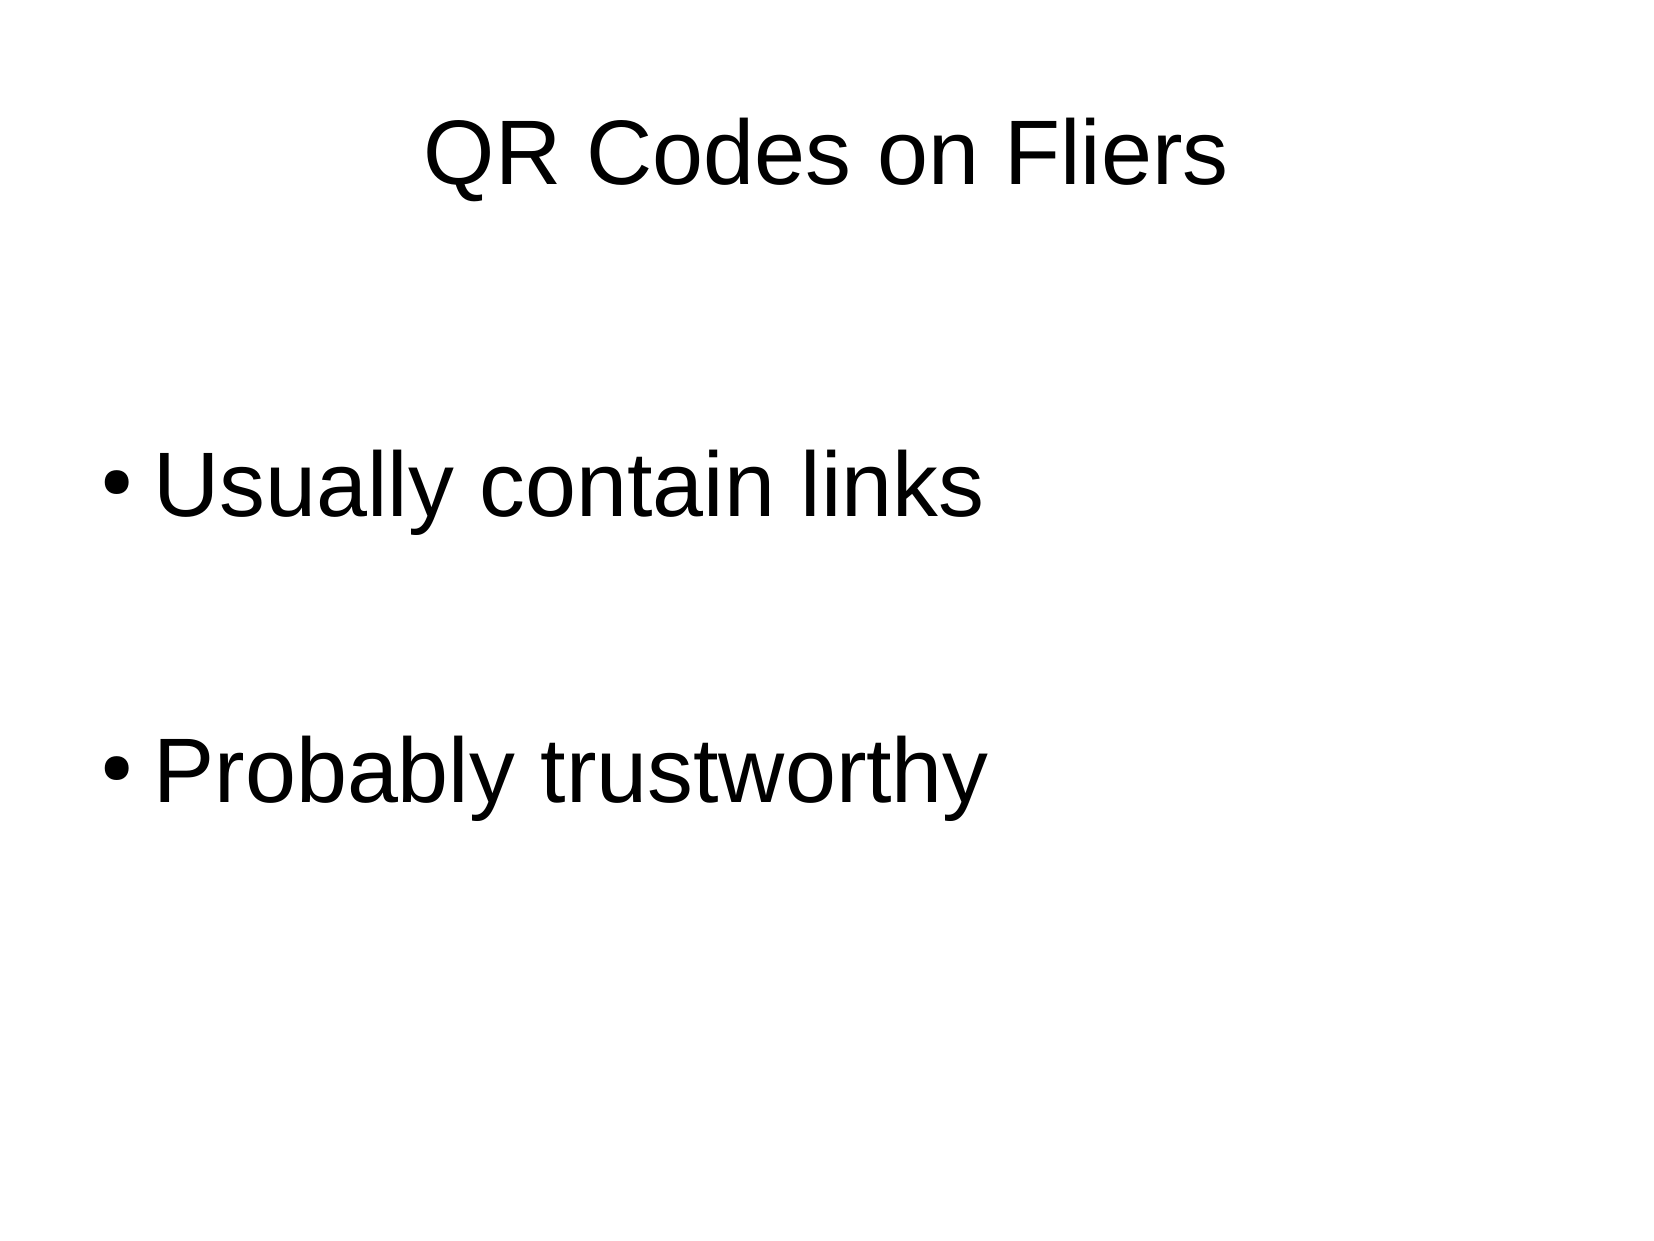

# QR Codes on Fliers
Usually contain links
Probably trustworthy